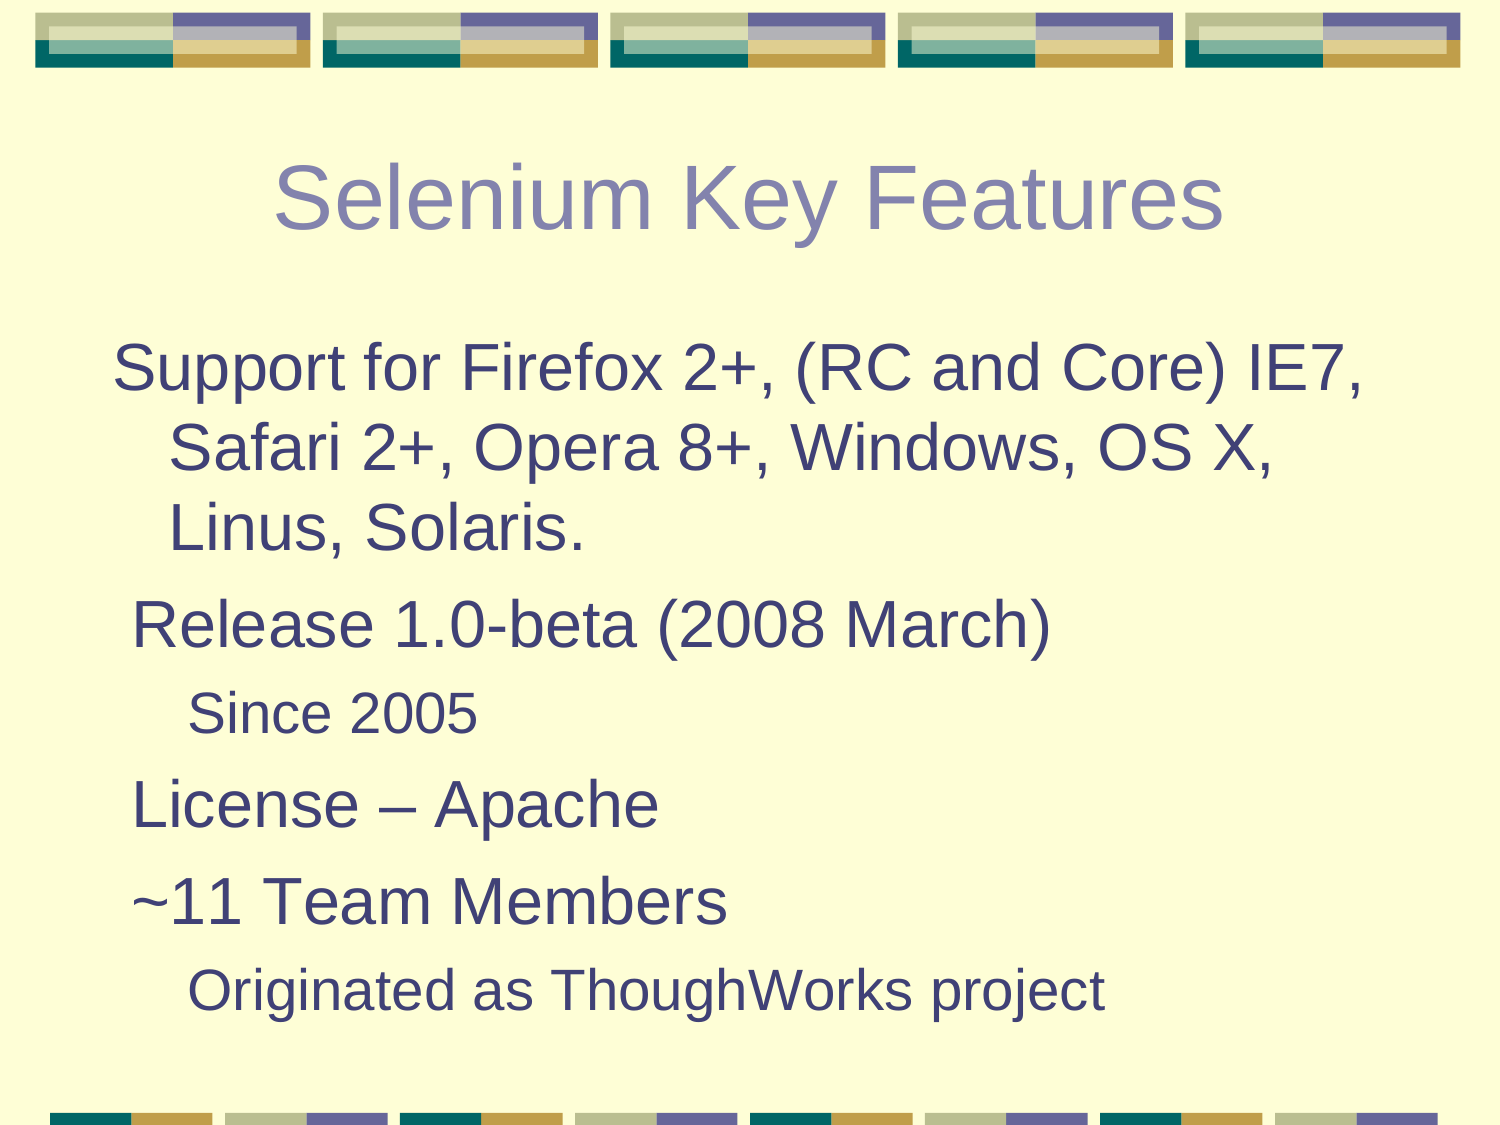

# Selenium Key Features
Support for Firefox 2+, (RC and Core) IE7, Safari 2+, Opera 8+, Windows, OS X, Linus, Solaris.
 Release 1.0-beta (2008 March)
Since 2005
 License – Apache
 ~11 Team Members
Originated as ThoughWorks project